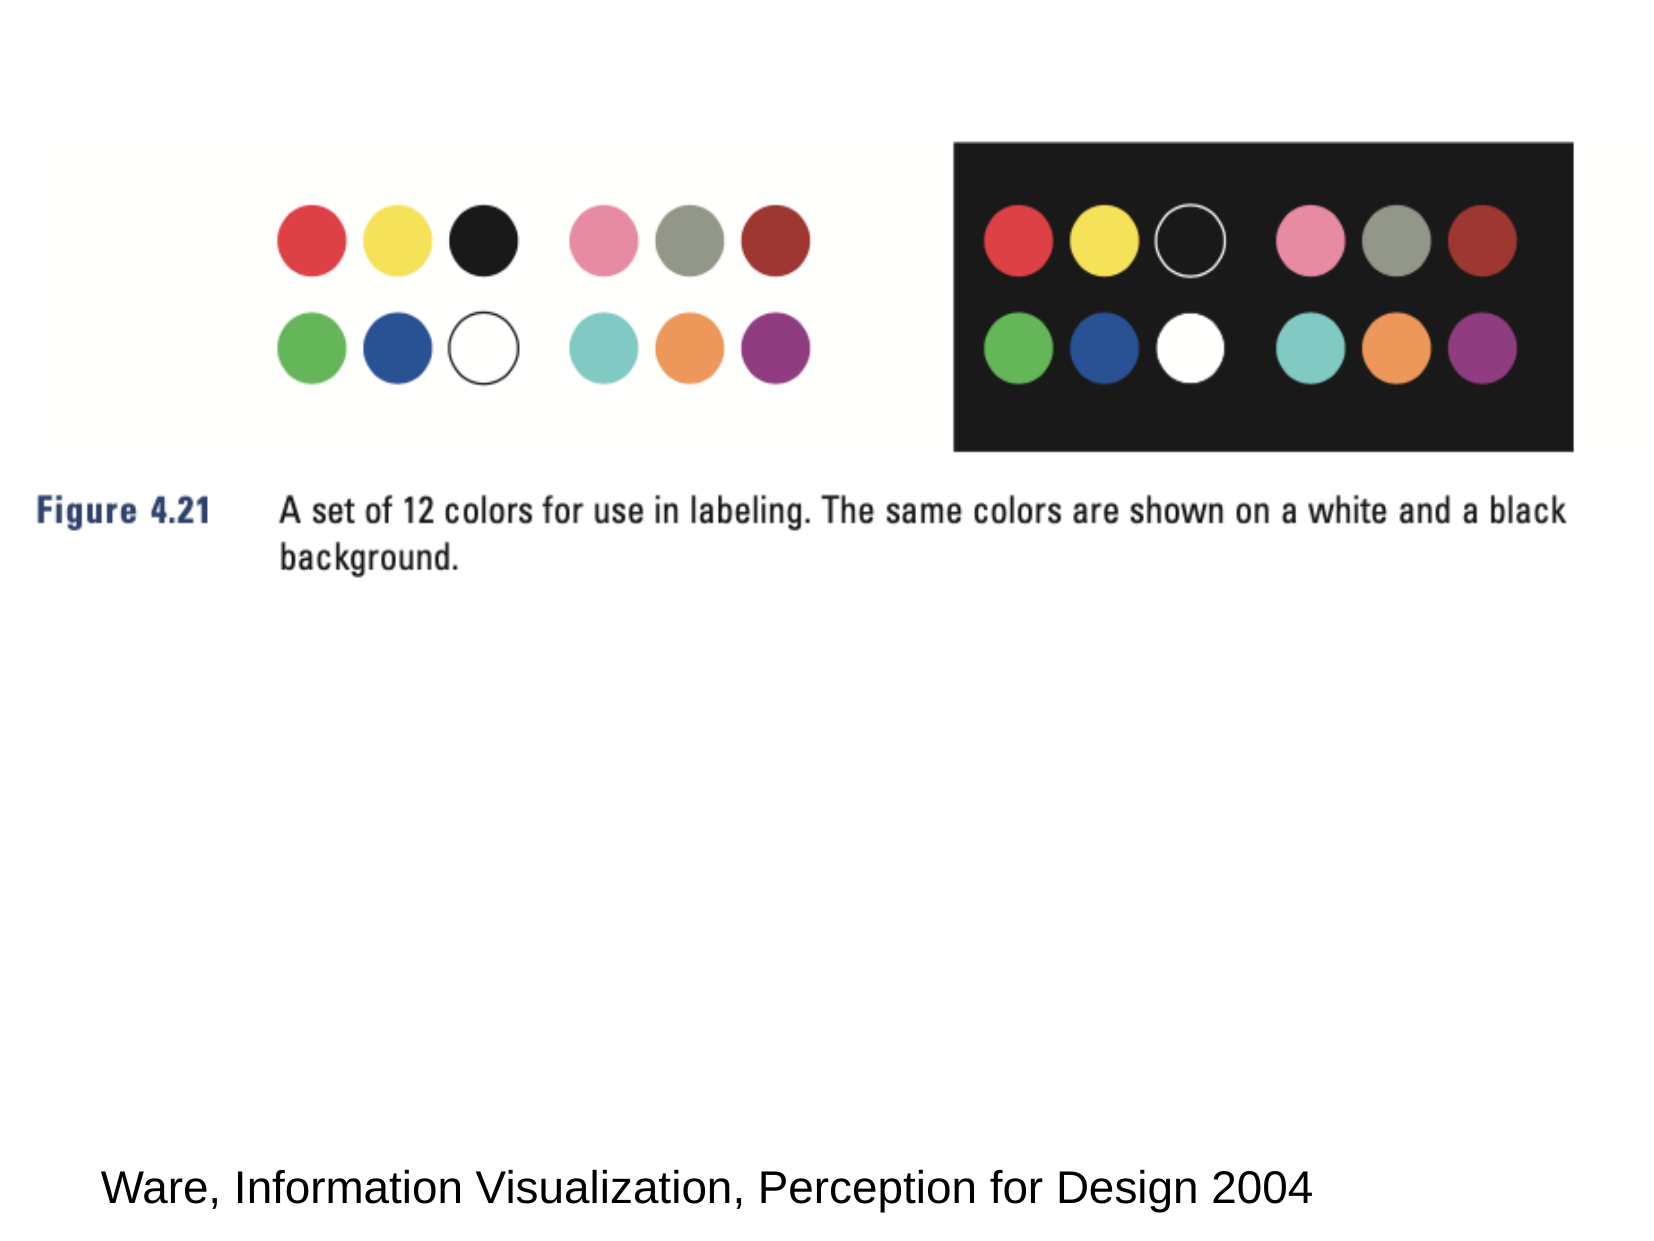

#
Ware, Information Visualization, Perception for Design 2004